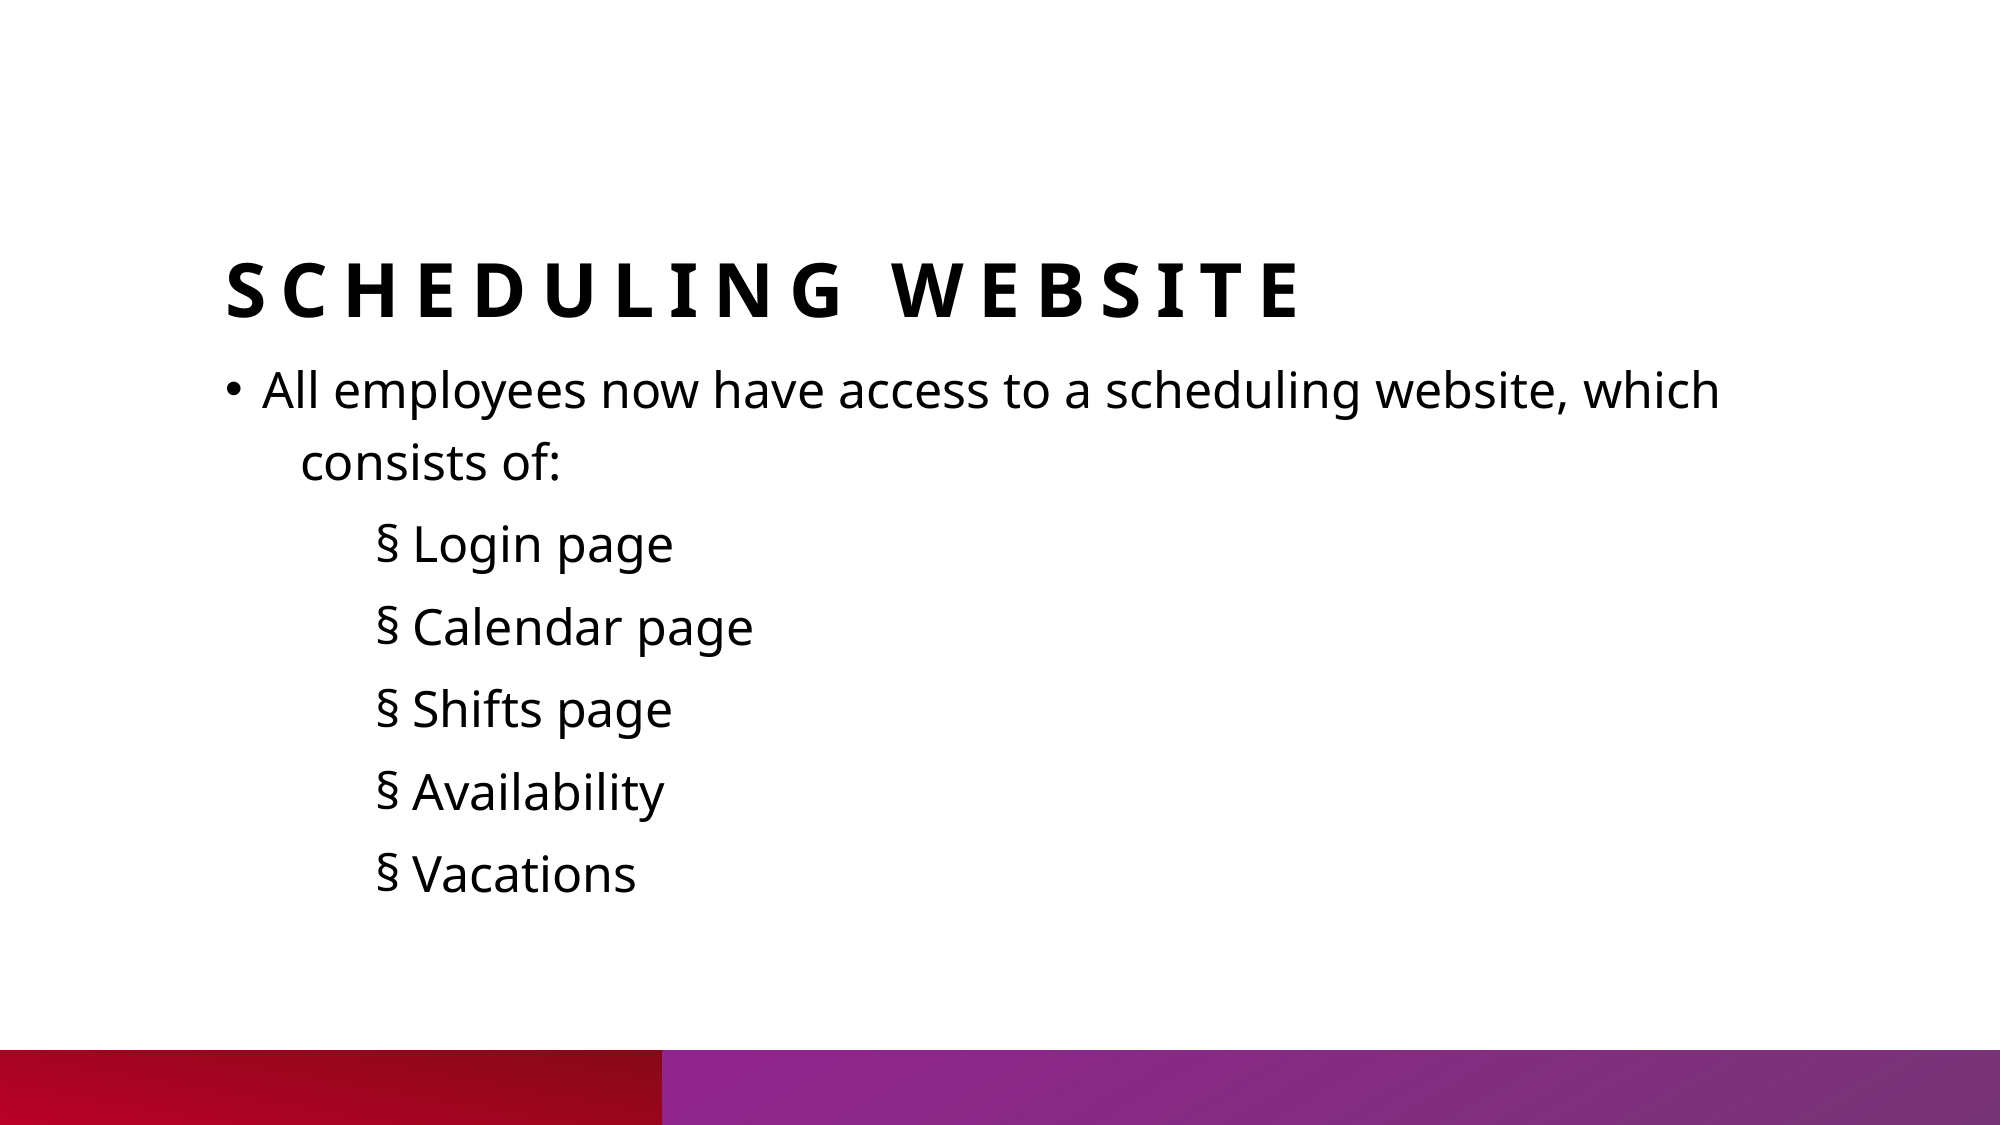

# Scheduling website
All employees now have access to a scheduling website, which consists of:
Login page
Calendar page
Shifts page
Availability
Vacations